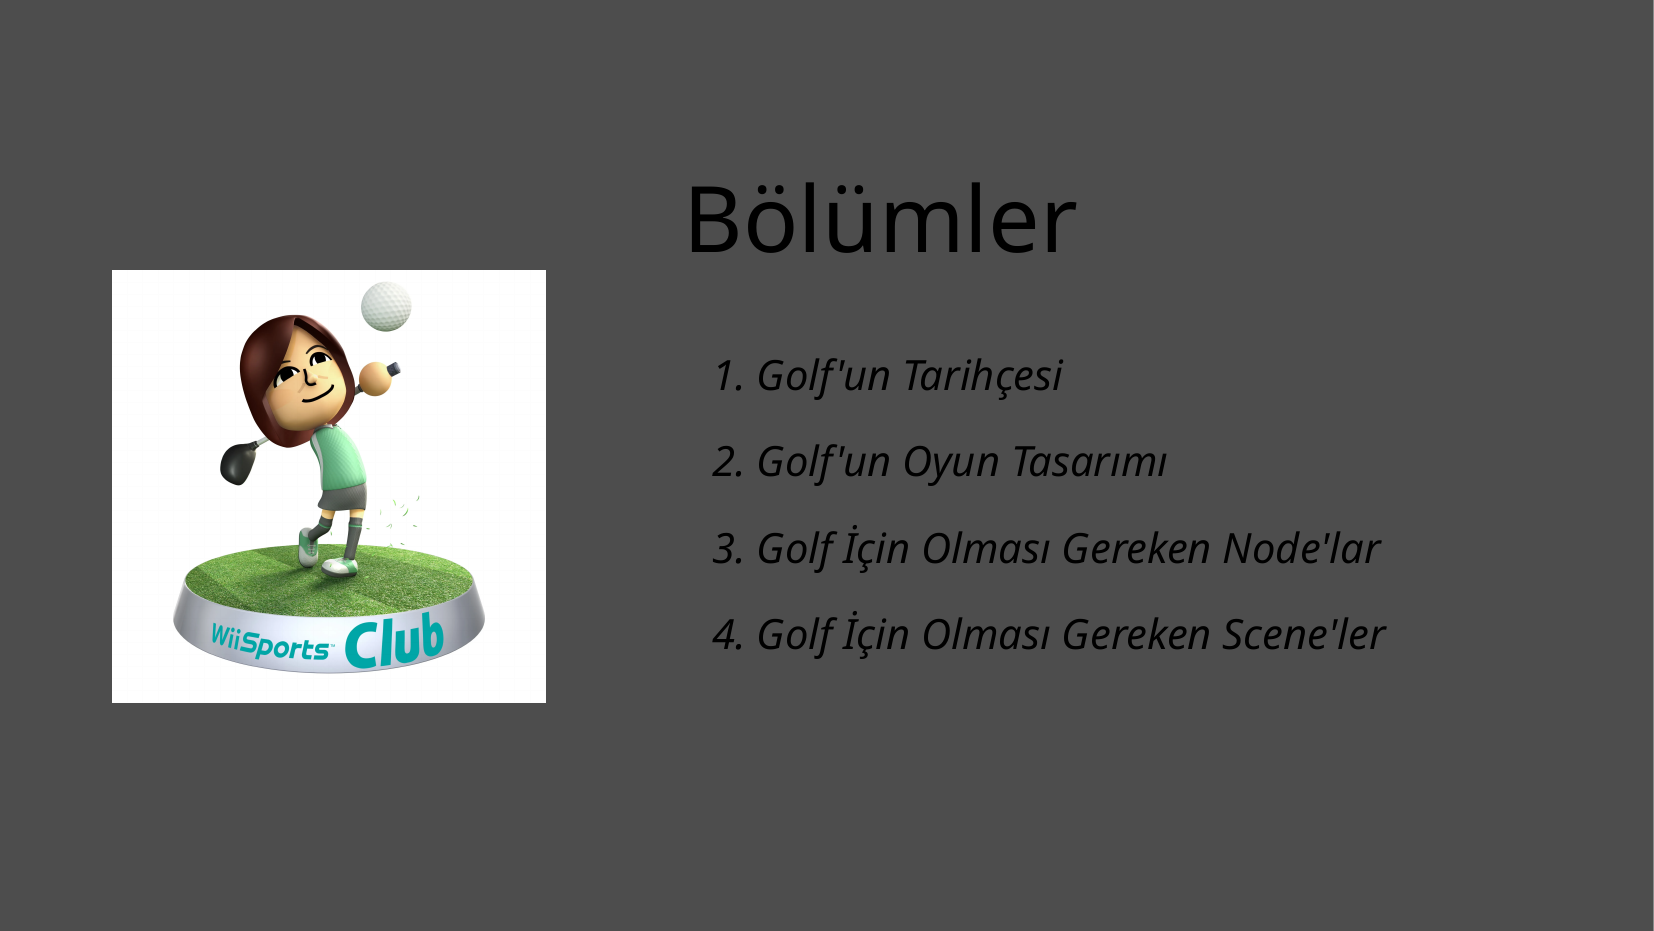

# Bölümler
1. Golf'un Tarihçesi
2. Golf'un Oyun Tasarımı
3. Golf İçin Olması Gereken Node'lar
4. Golf İçin Olması Gereken Scene'ler